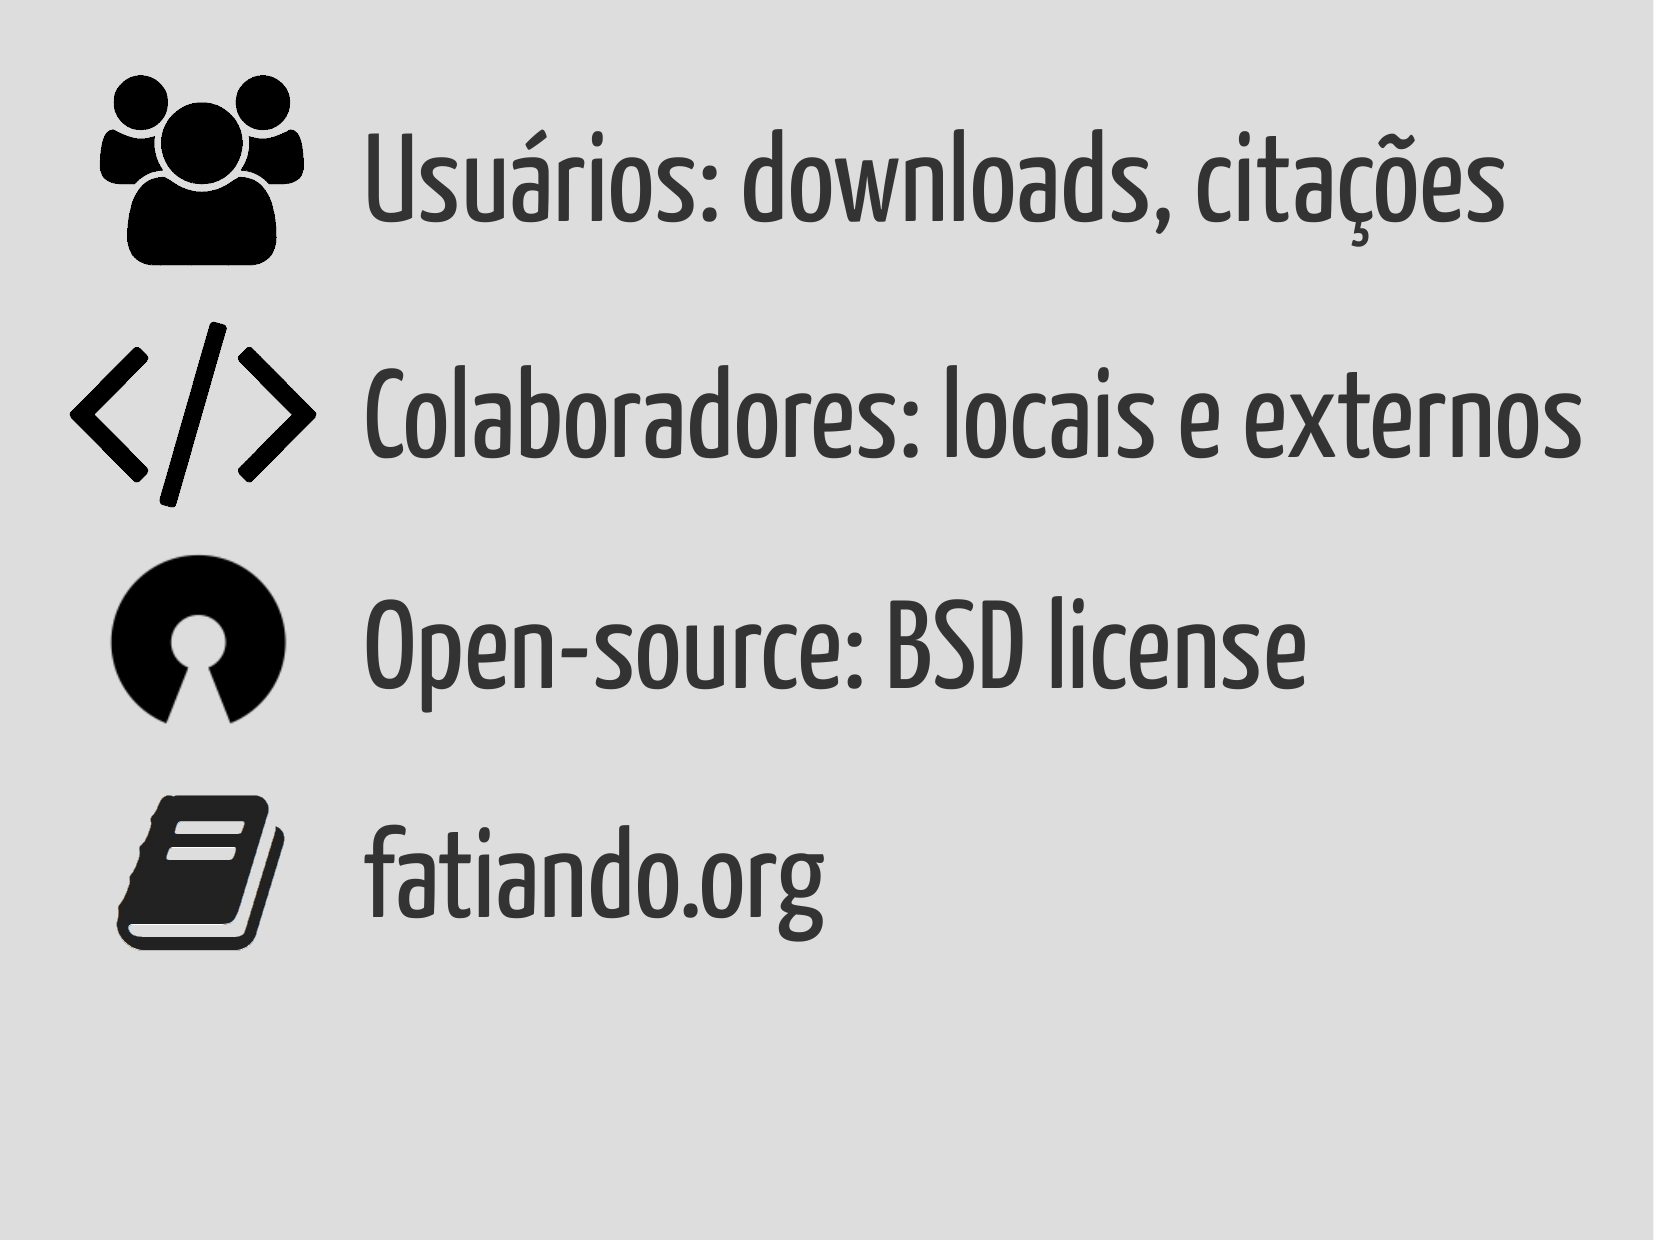

Usuários: downloads, citações
Colaboradores: locais e externos
Open-source: BSD license
fatiando.org